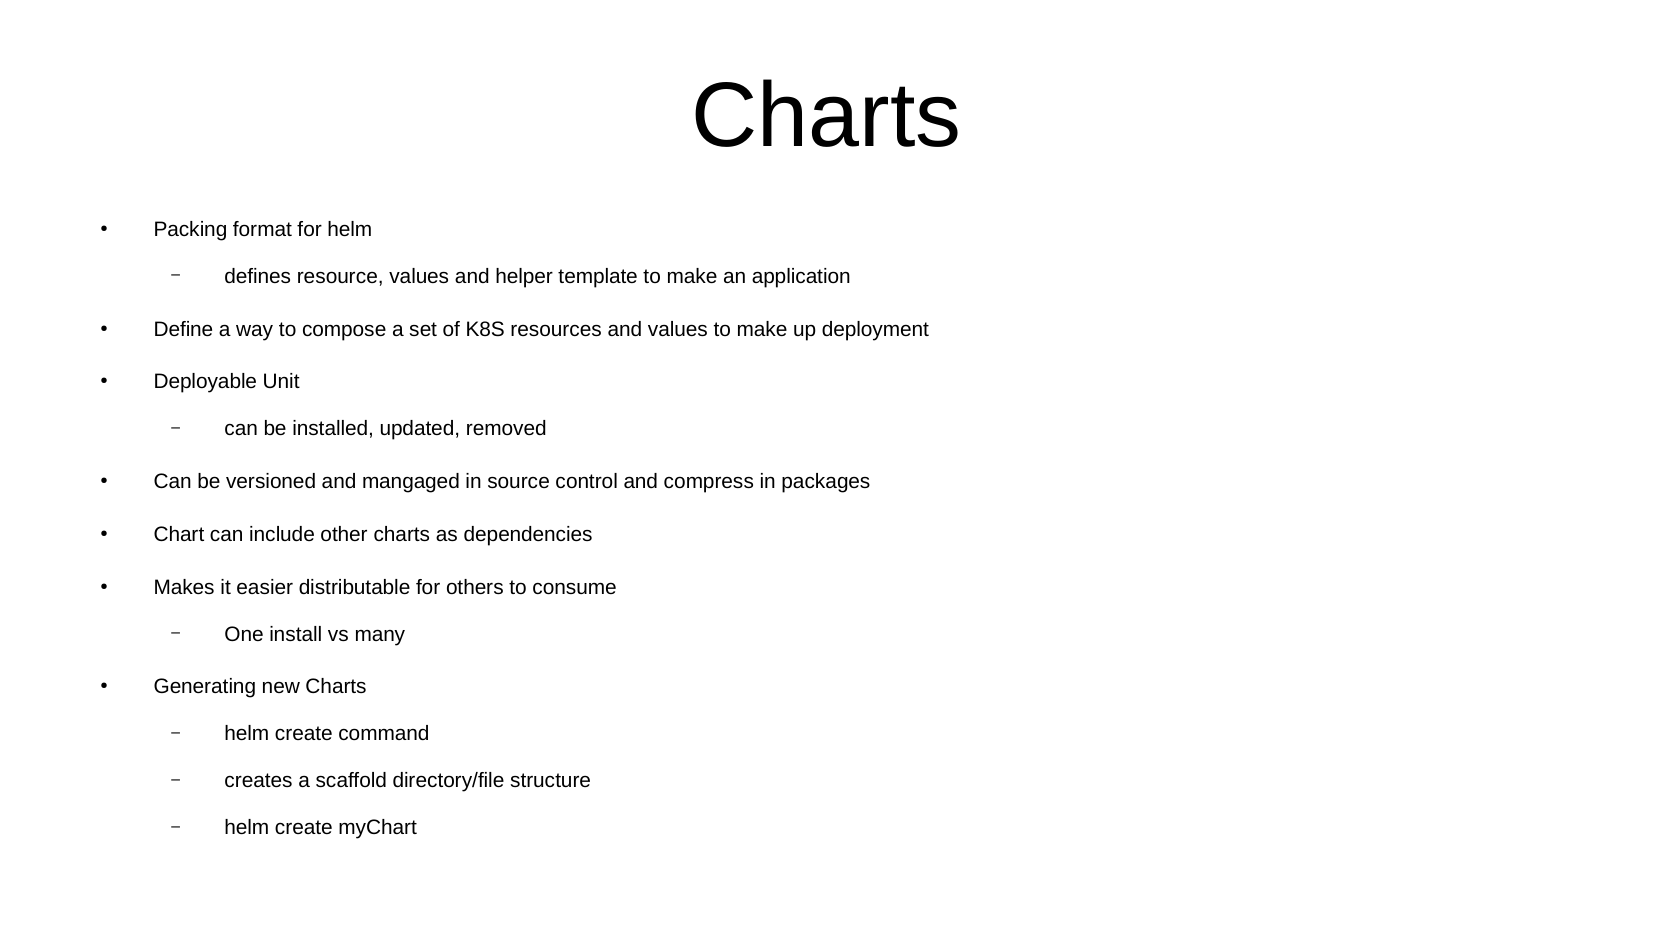

# Charts
Packing format for helm
defines resource, values and helper template to make an application
Define a way to compose a set of K8S resources and values to make up deployment
Deployable Unit
can be installed, updated, removed
Can be versioned and mangaged in source control and compress in packages
Chart can include other charts as dependencies
Makes it easier distributable for others to consume
One install vs many
Generating new Charts
helm create command
creates a scaffold directory/file structure
helm create myChart